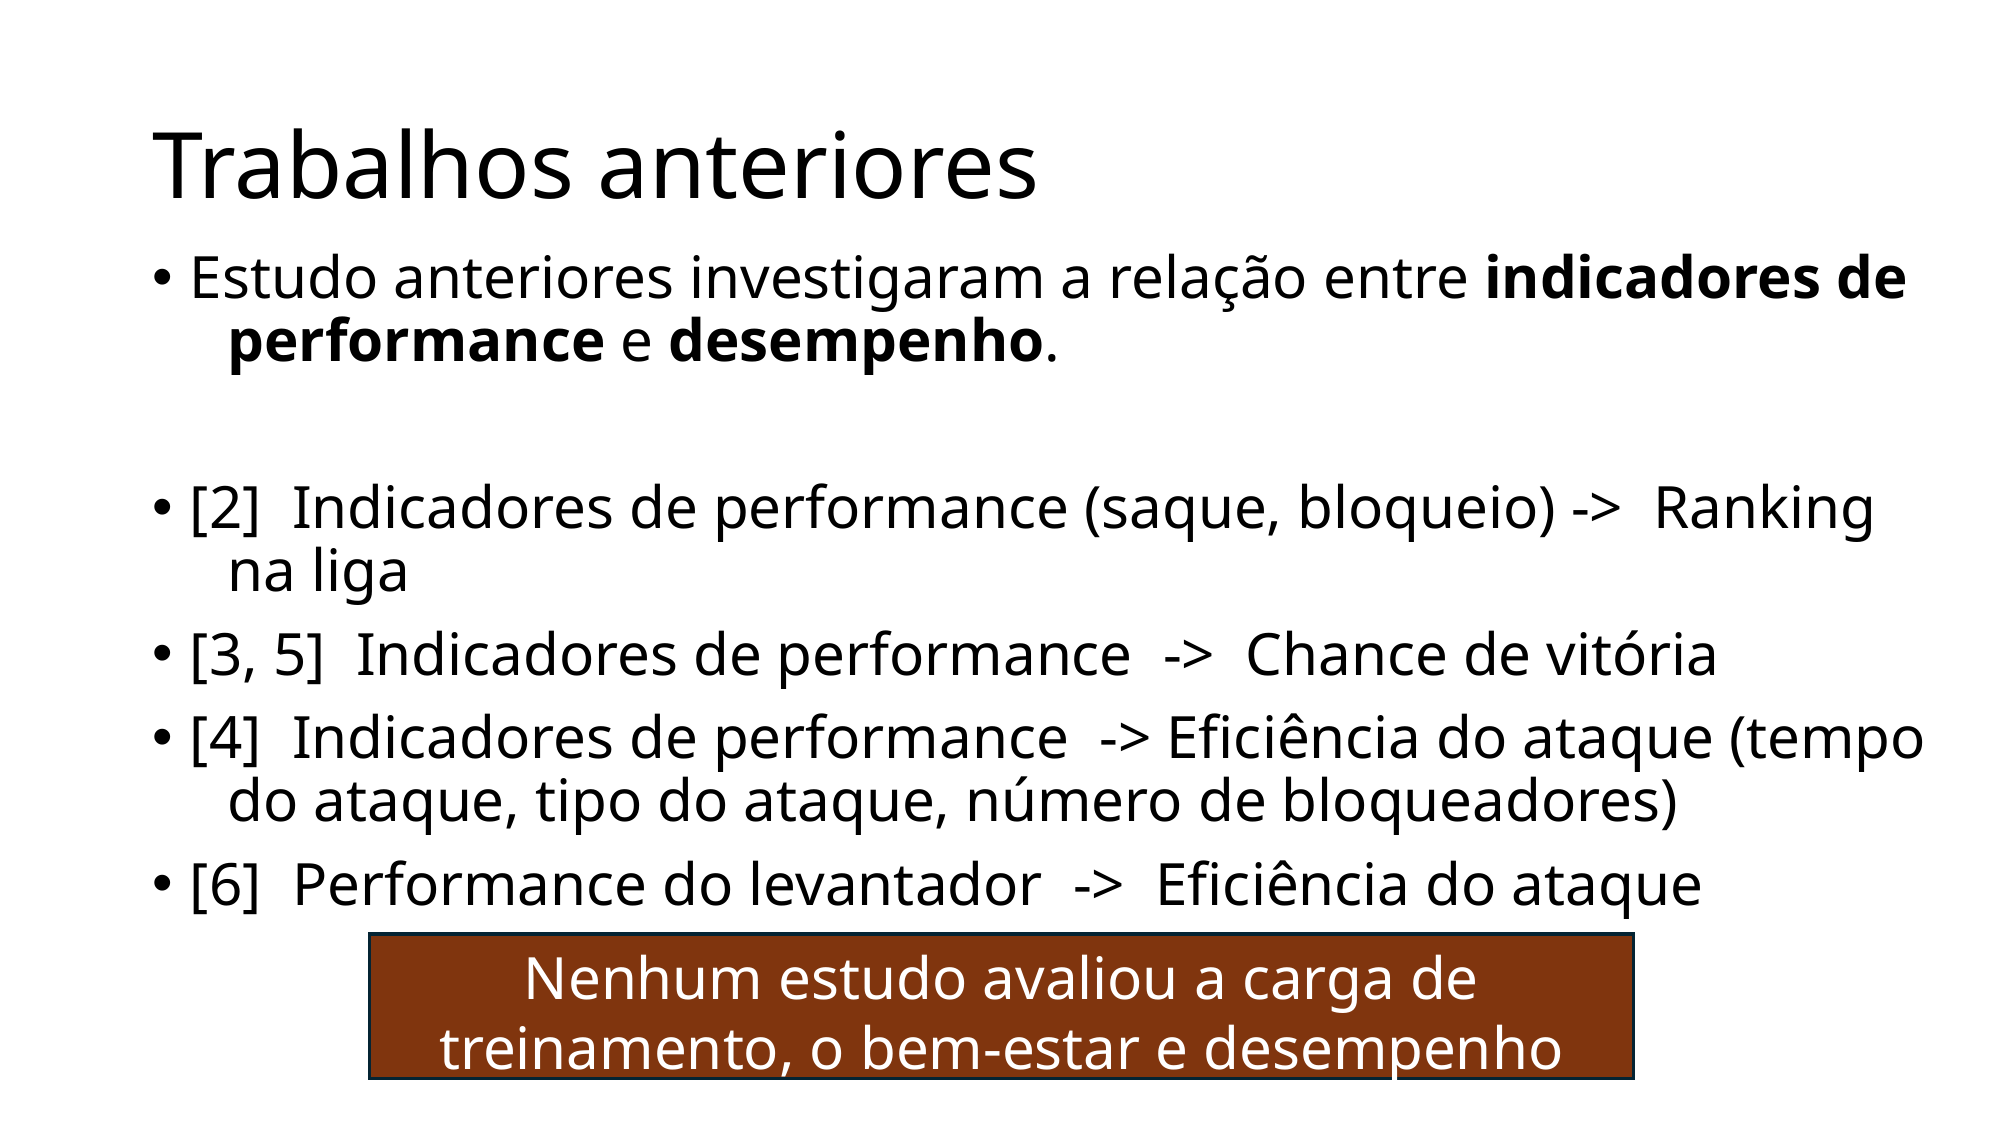

# Trabalhos anteriores
Estudo anteriores investigaram a relação entre indicadores de performance e desempenho.
[2]  Indicadores de performance (saque, bloqueio) -> Ranking na liga
[3, 5]  Indicadores de performance  -> Chance de vitória
[4]  Indicadores de performance -> Eficiência do ataque (tempo do ataque, tipo do ataque, número de bloqueadores)
[6]  Performance do levantador -> Eficiência do ataque
Nenhum estudo avaliou a carga de treinamento, o bem-estar e desempenho juntos